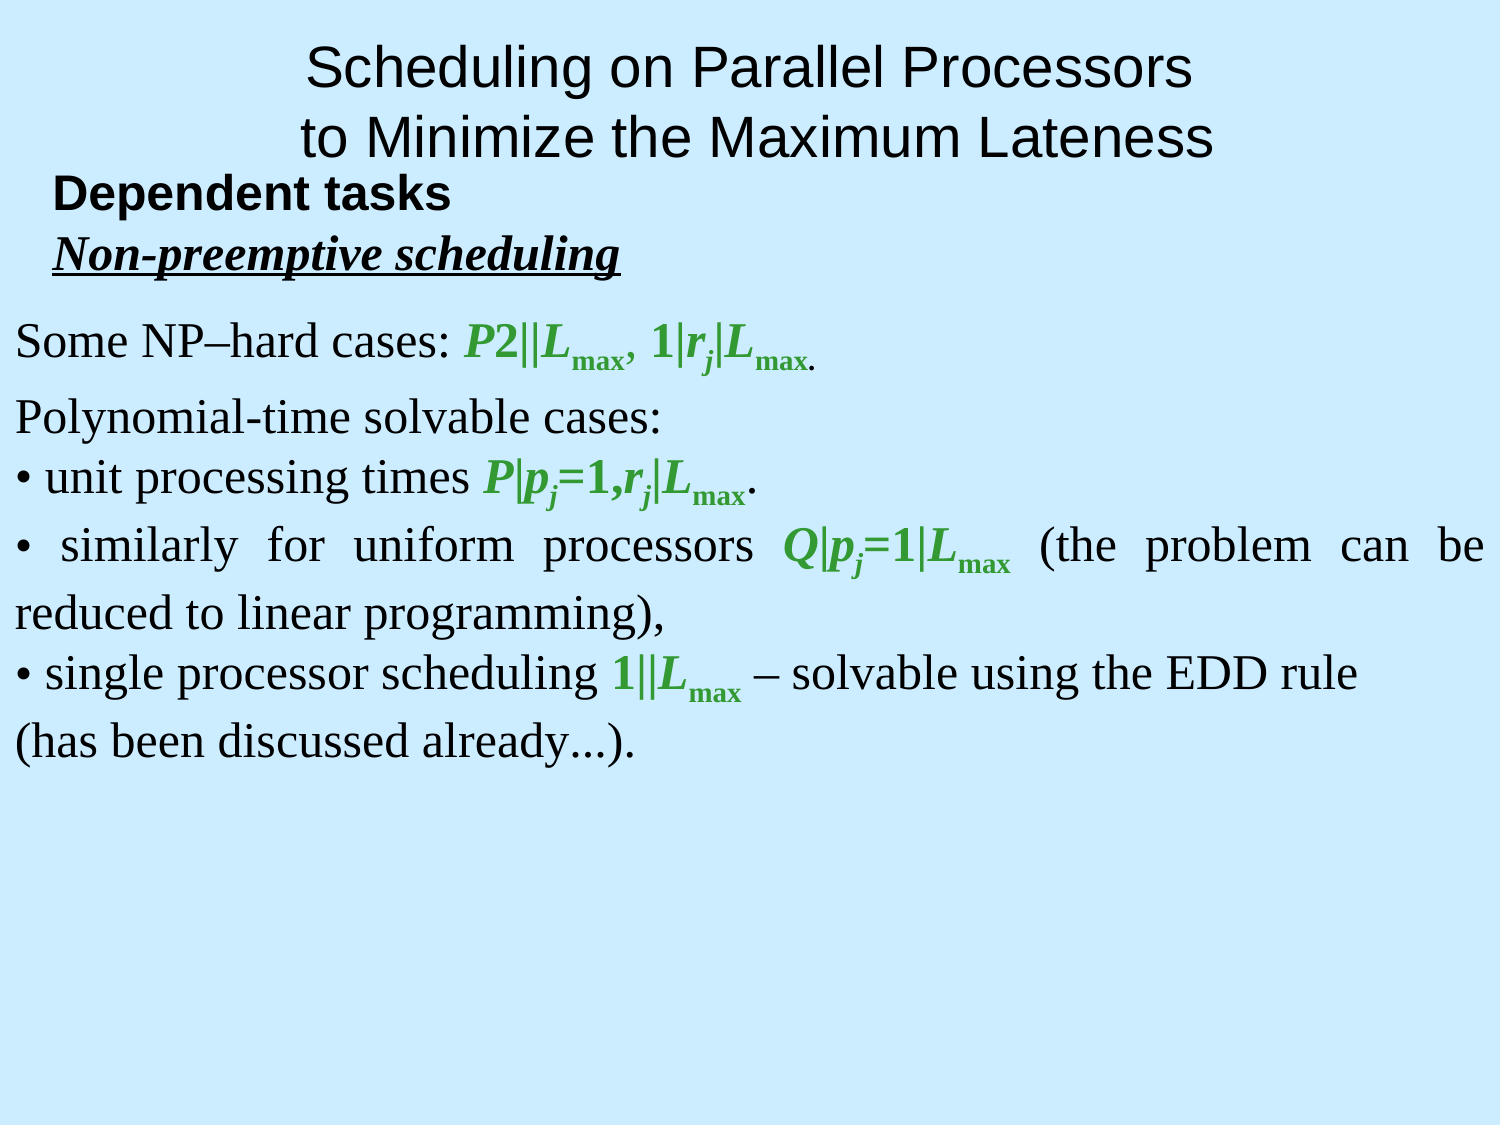

# Scheduling on Parallel Processors to Minimize the Maximum Lateness
Dependent tasks
Non-preemptive scheduling
Some NP–hard cases: P2||Lmax, 1|rj|Lmax.
Polynomial-time solvable cases:
 unit processing times P|pj=1,rj|Lmax.
 similarly for uniform processors Q|pj=1|Lmax (the problem can be reduced to linear programming),
 single processor scheduling 1||Lmax – solvable using the EDD rule
(has been discussed already...).